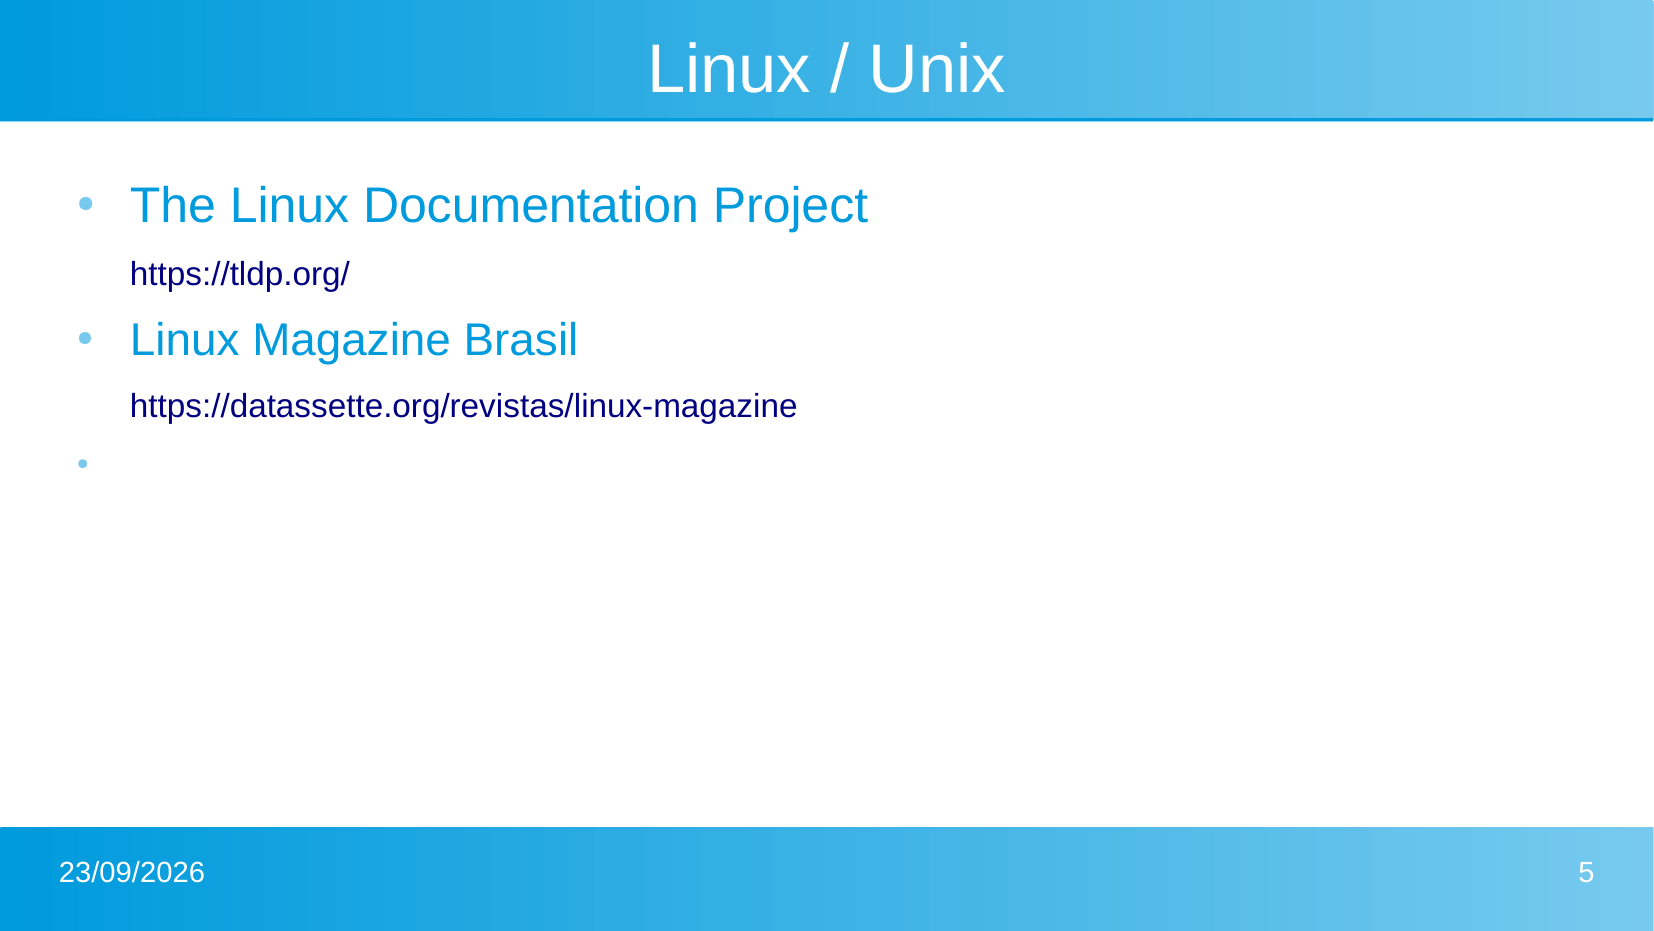

# Linux / Unix
The Linux Documentation Project
https://tldp.org/
Linux Magazine Brasil
https://datassette.org/revistas/linux-magazine
5